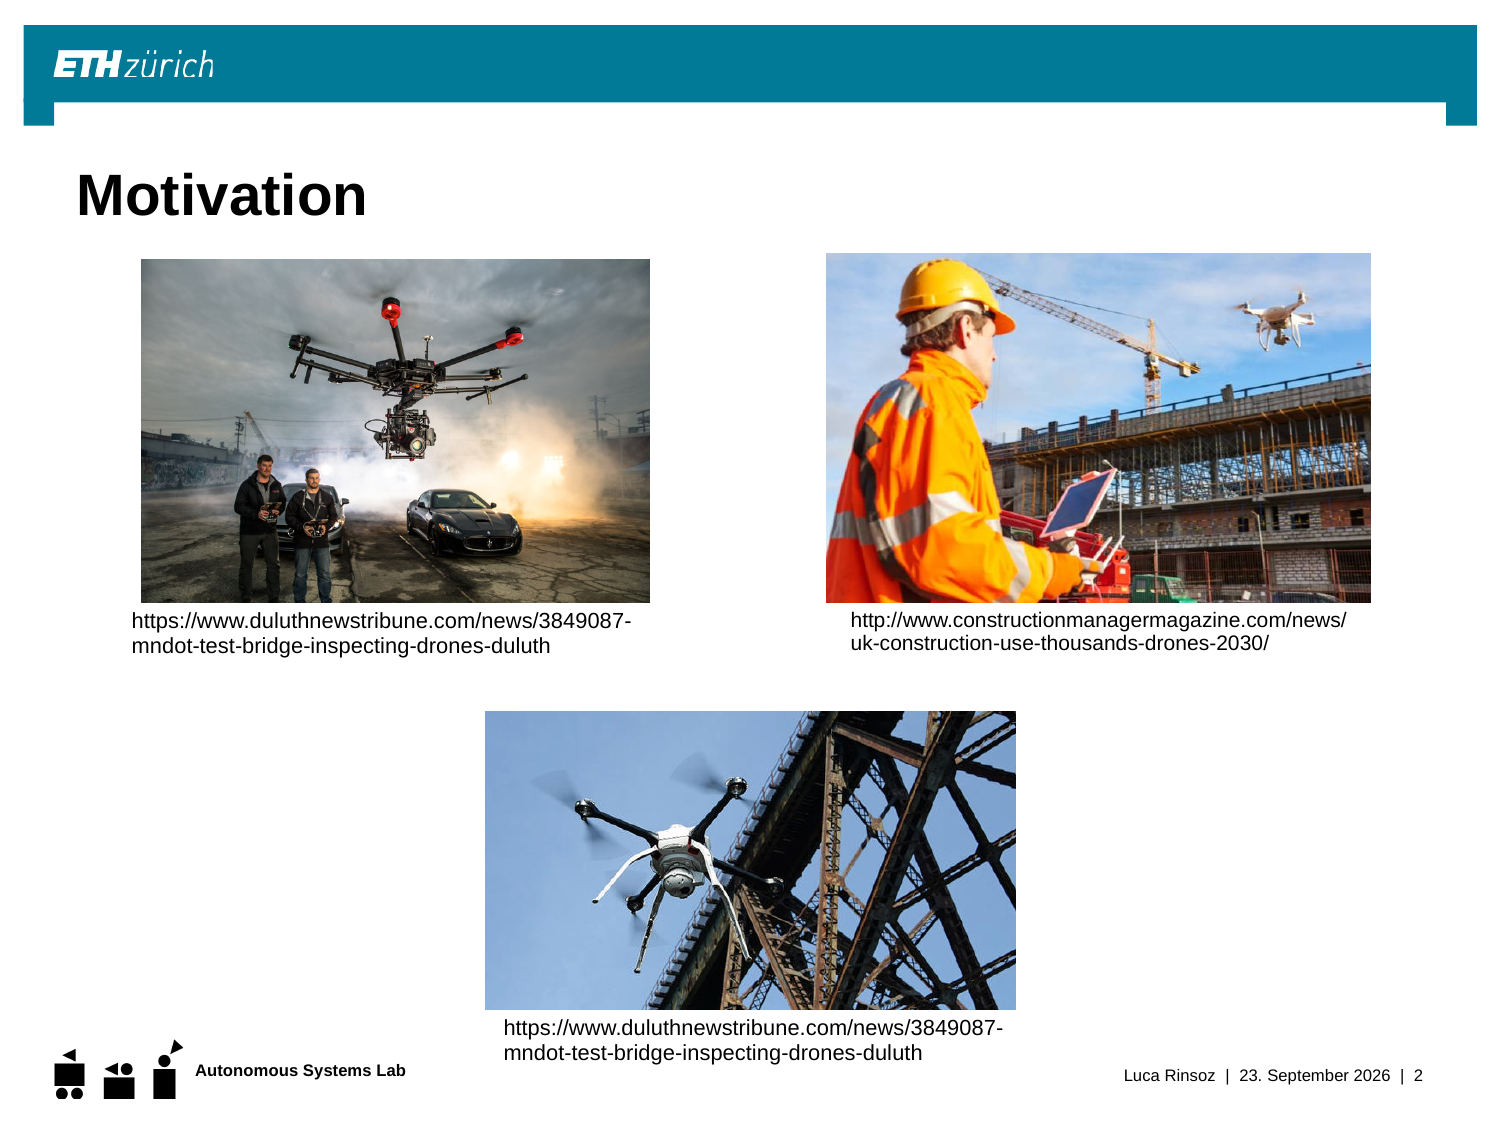

# Motivation
https://www.duluthnewstribune.com/news/3849087-mndot-test-bridge-inspecting-drones-duluth
http://www.constructionmanagermagazine.com/news/uk-construction-use-thousands-drones-2030/
((Name))
2
https://www.duluthnewstribune.com/news/3849087-mndot-test-bridge-inspecting-drones-duluth